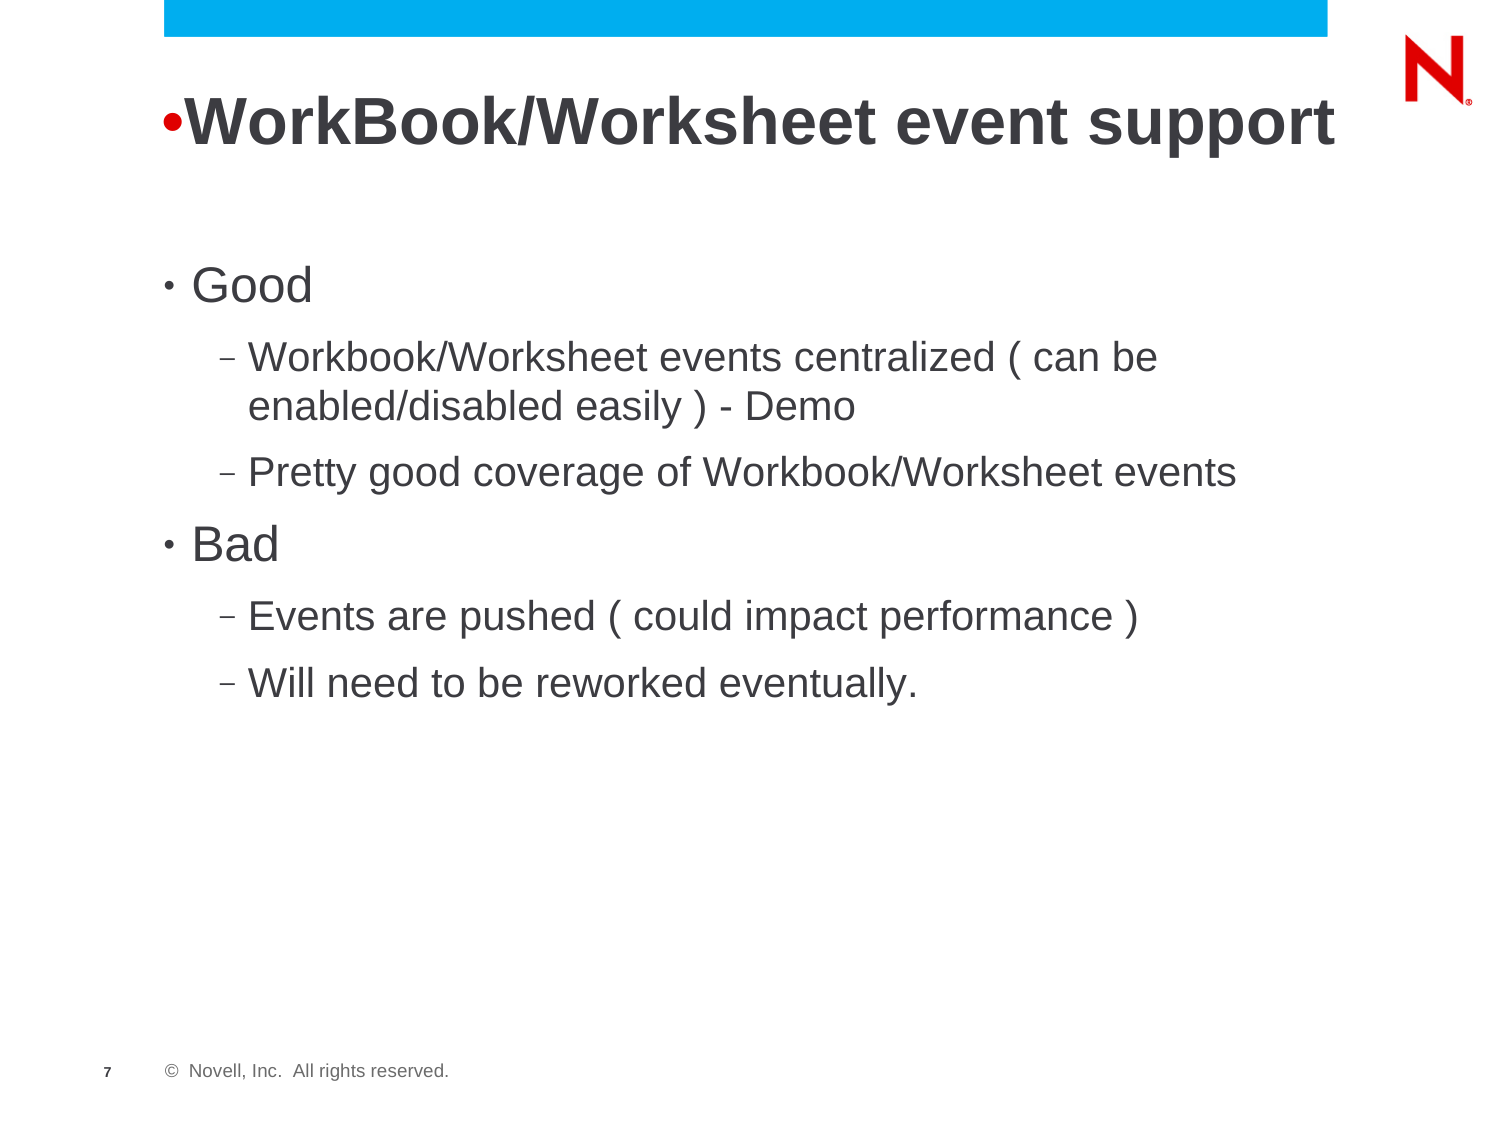

# WorkBook/Worksheet event support
Good
Workbook/Worksheet events centralized ( can be enabled/disabled easily ) - Demo
Pretty good coverage of Workbook/Worksheet events
Bad
Events are pushed ( could impact performance )
Will need to be reworked eventually.